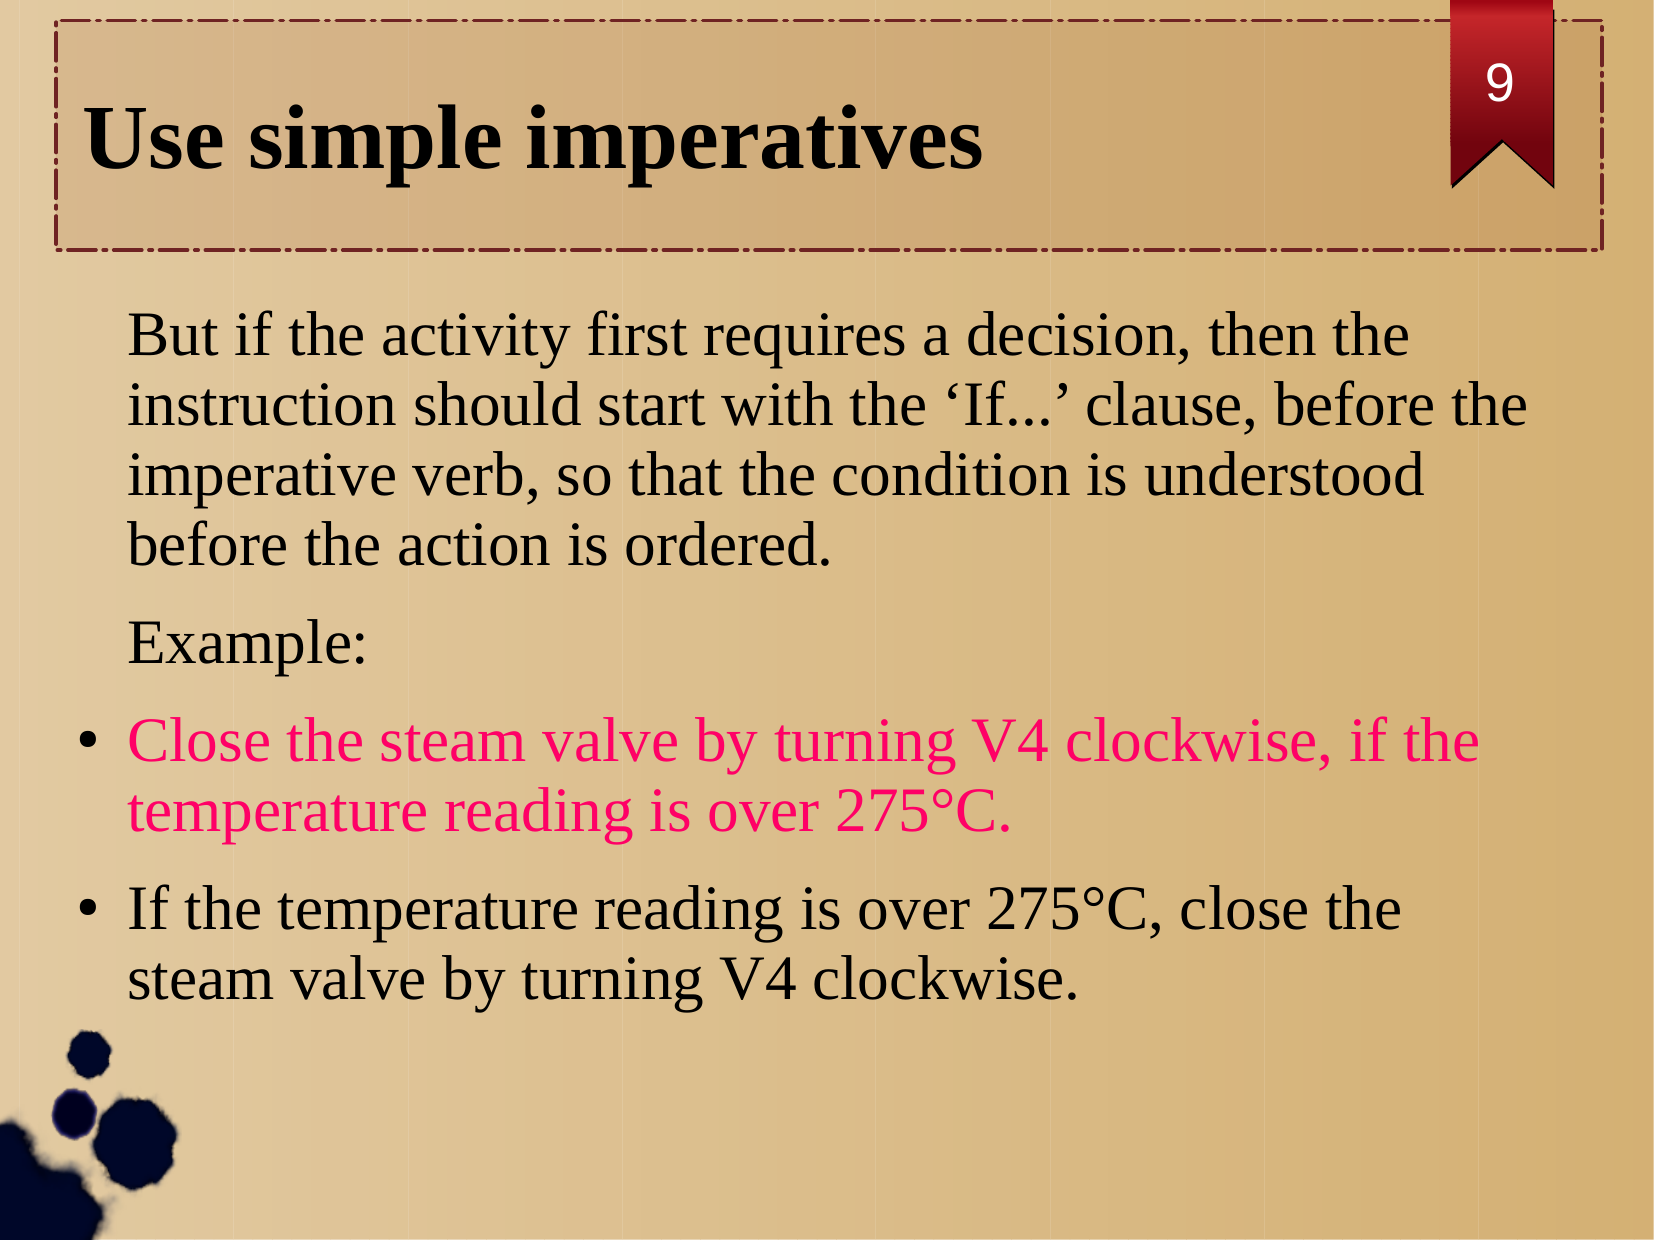

9
# Use simple imperatives
But if the activity first requires a decision, then the instruction should start with the ‘If...’ clause, before the imperative verb, so that the condition is understood before the action is ordered.
Example:
Close the steam valve by turning V4 clockwise, if the temperature reading is over 275°C.
If the temperature reading is over 275°C, close the steam valve by turning V4 clockwise.